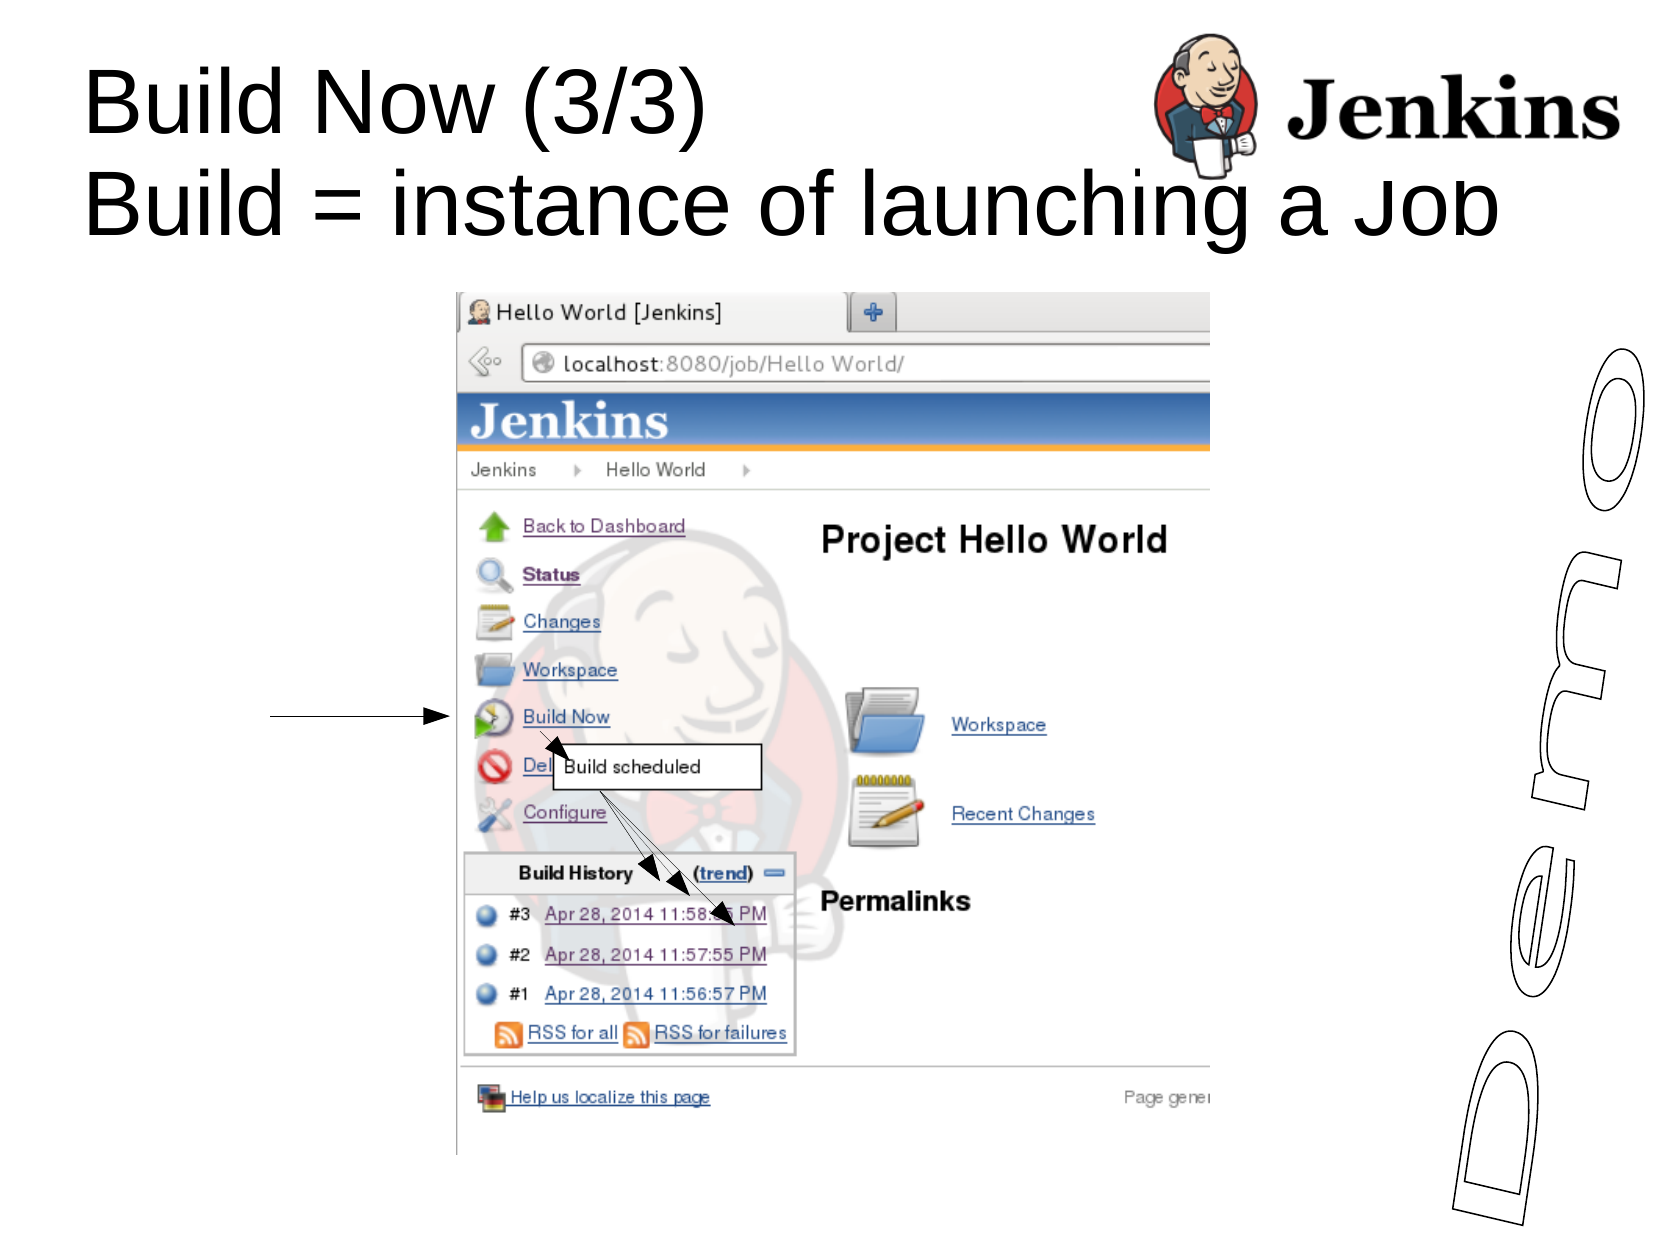

# Build Now (3/3) Build = instance of launching a Job
Demo